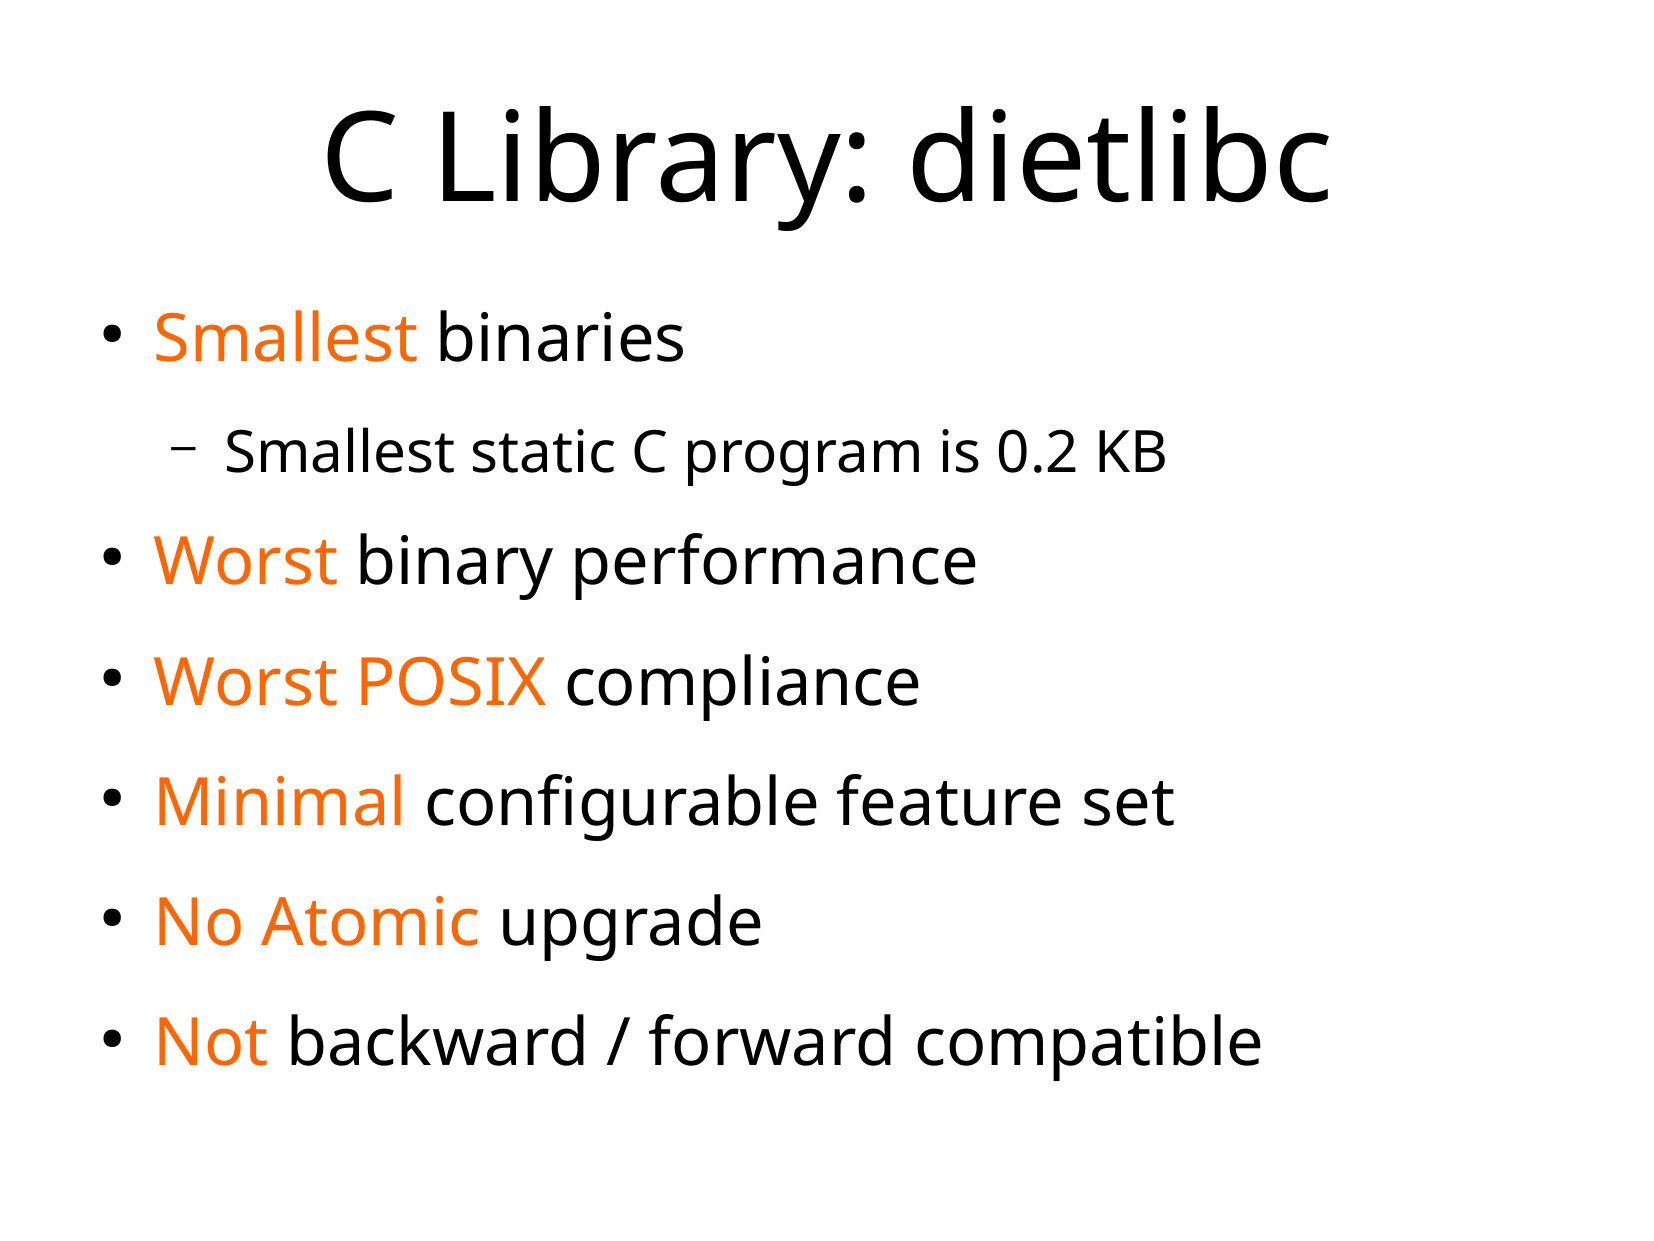

# C Library: dietlibc
Smallest binaries
Smallest static C program is 0.2 KB
Worst binary performance
Worst POSIX compliance
Minimal configurable feature set
No Atomic upgrade
Not backward / forward compatible